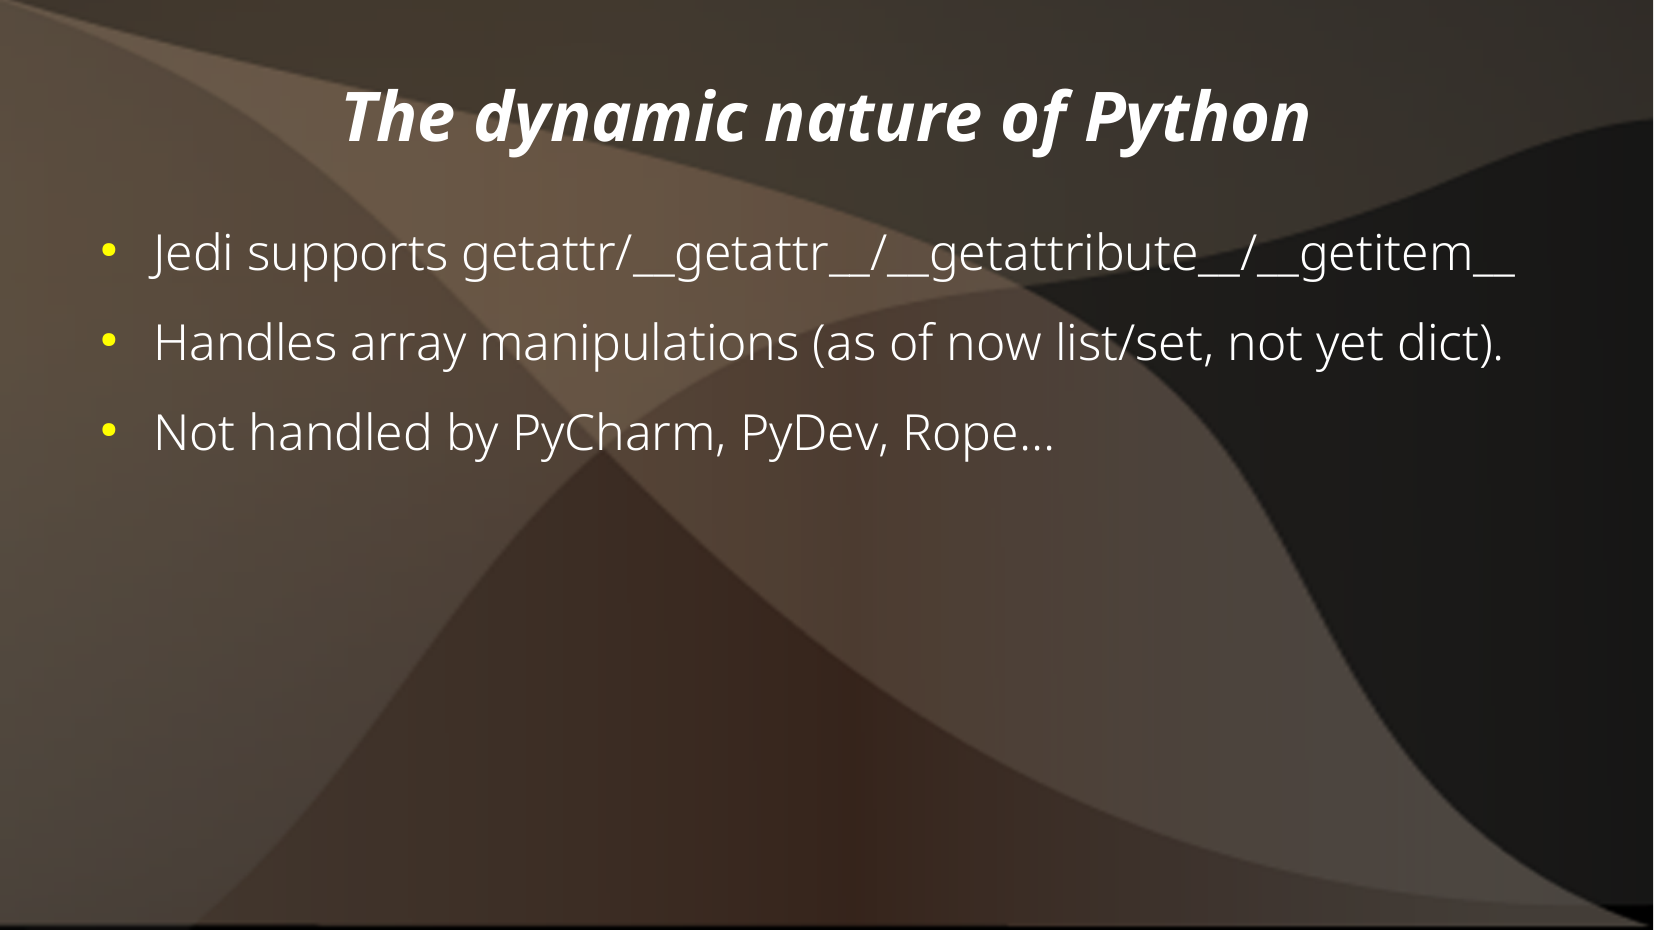

# The dynamic nature of Python
Jedi supports getattr/__getattr__/__getattribute__/__getitem__
Handles array manipulations (as of now list/set, not yet dict).
Not handled by PyCharm, PyDev, Rope...